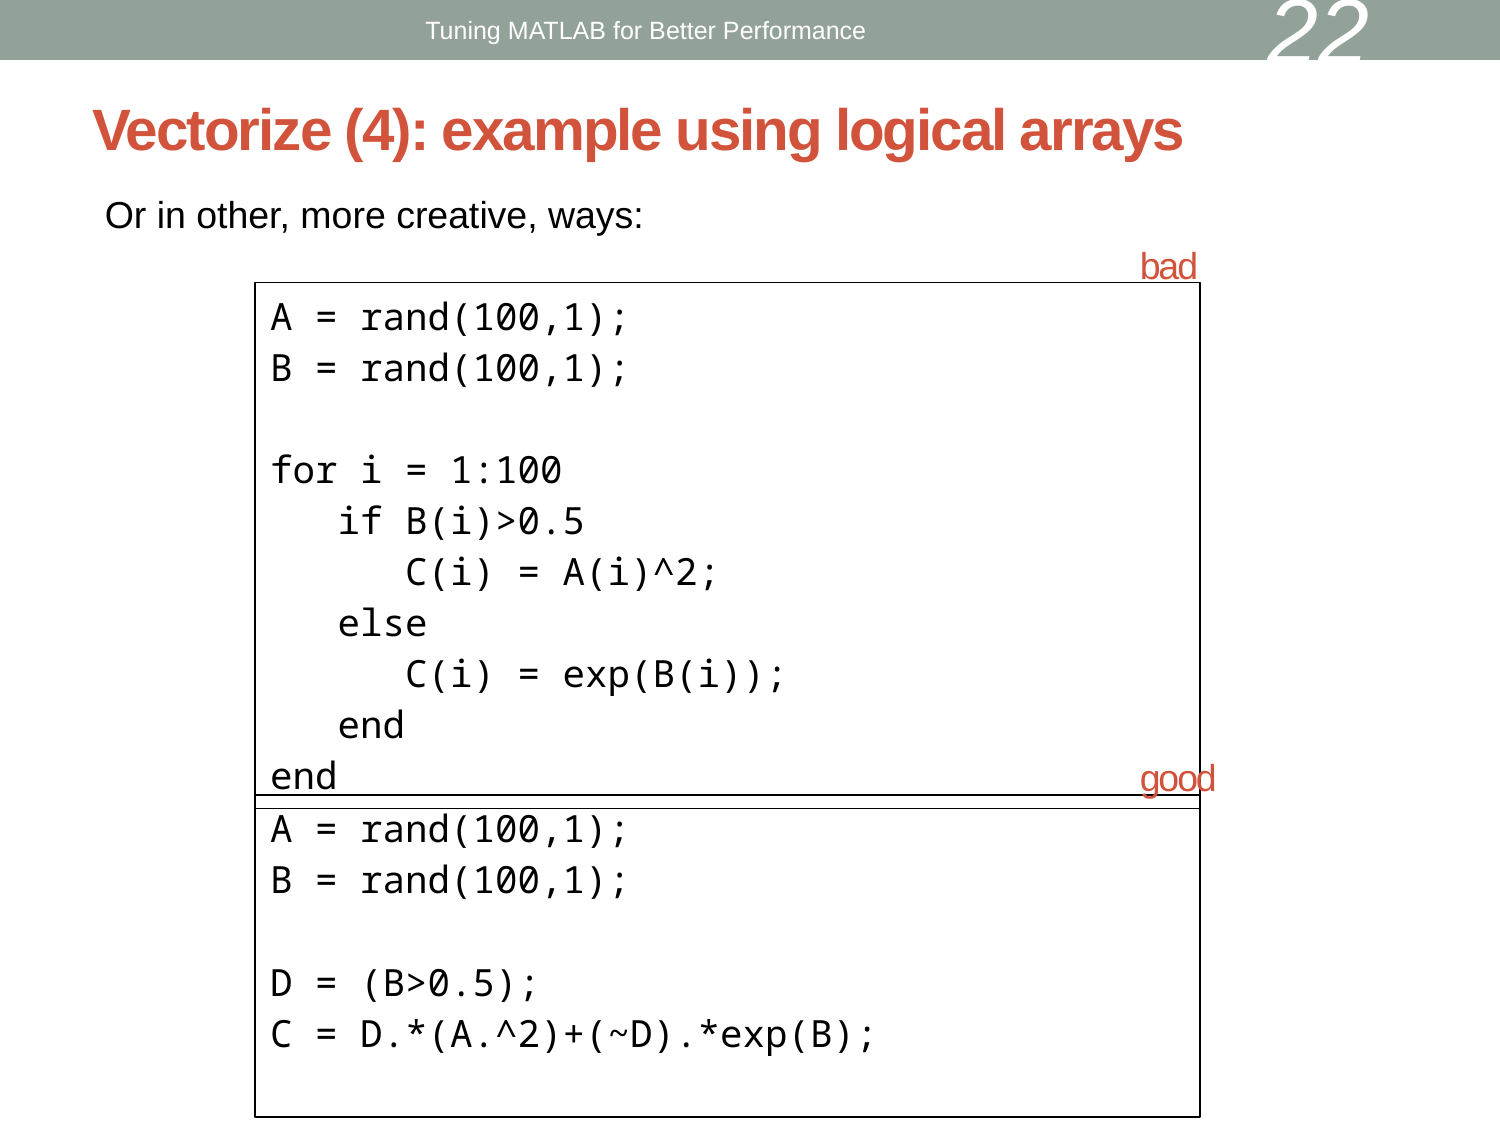

Tuning MATLAB for Better Performance
# Vectorize (4): example using logical arrays
Or in other, more creative, ways:
bad
A = rand(100,1);
B = rand(100,1);
for i = 1:100
 if B(i)>0.5
 C(i) = A(i)^2;
 else
 C(i) = exp(B(i));
 end
end
good
A = rand(100,1);
B = rand(100,1);
D = (B>0.5);
C = D.*(A.^2)+(~D).*exp(B);